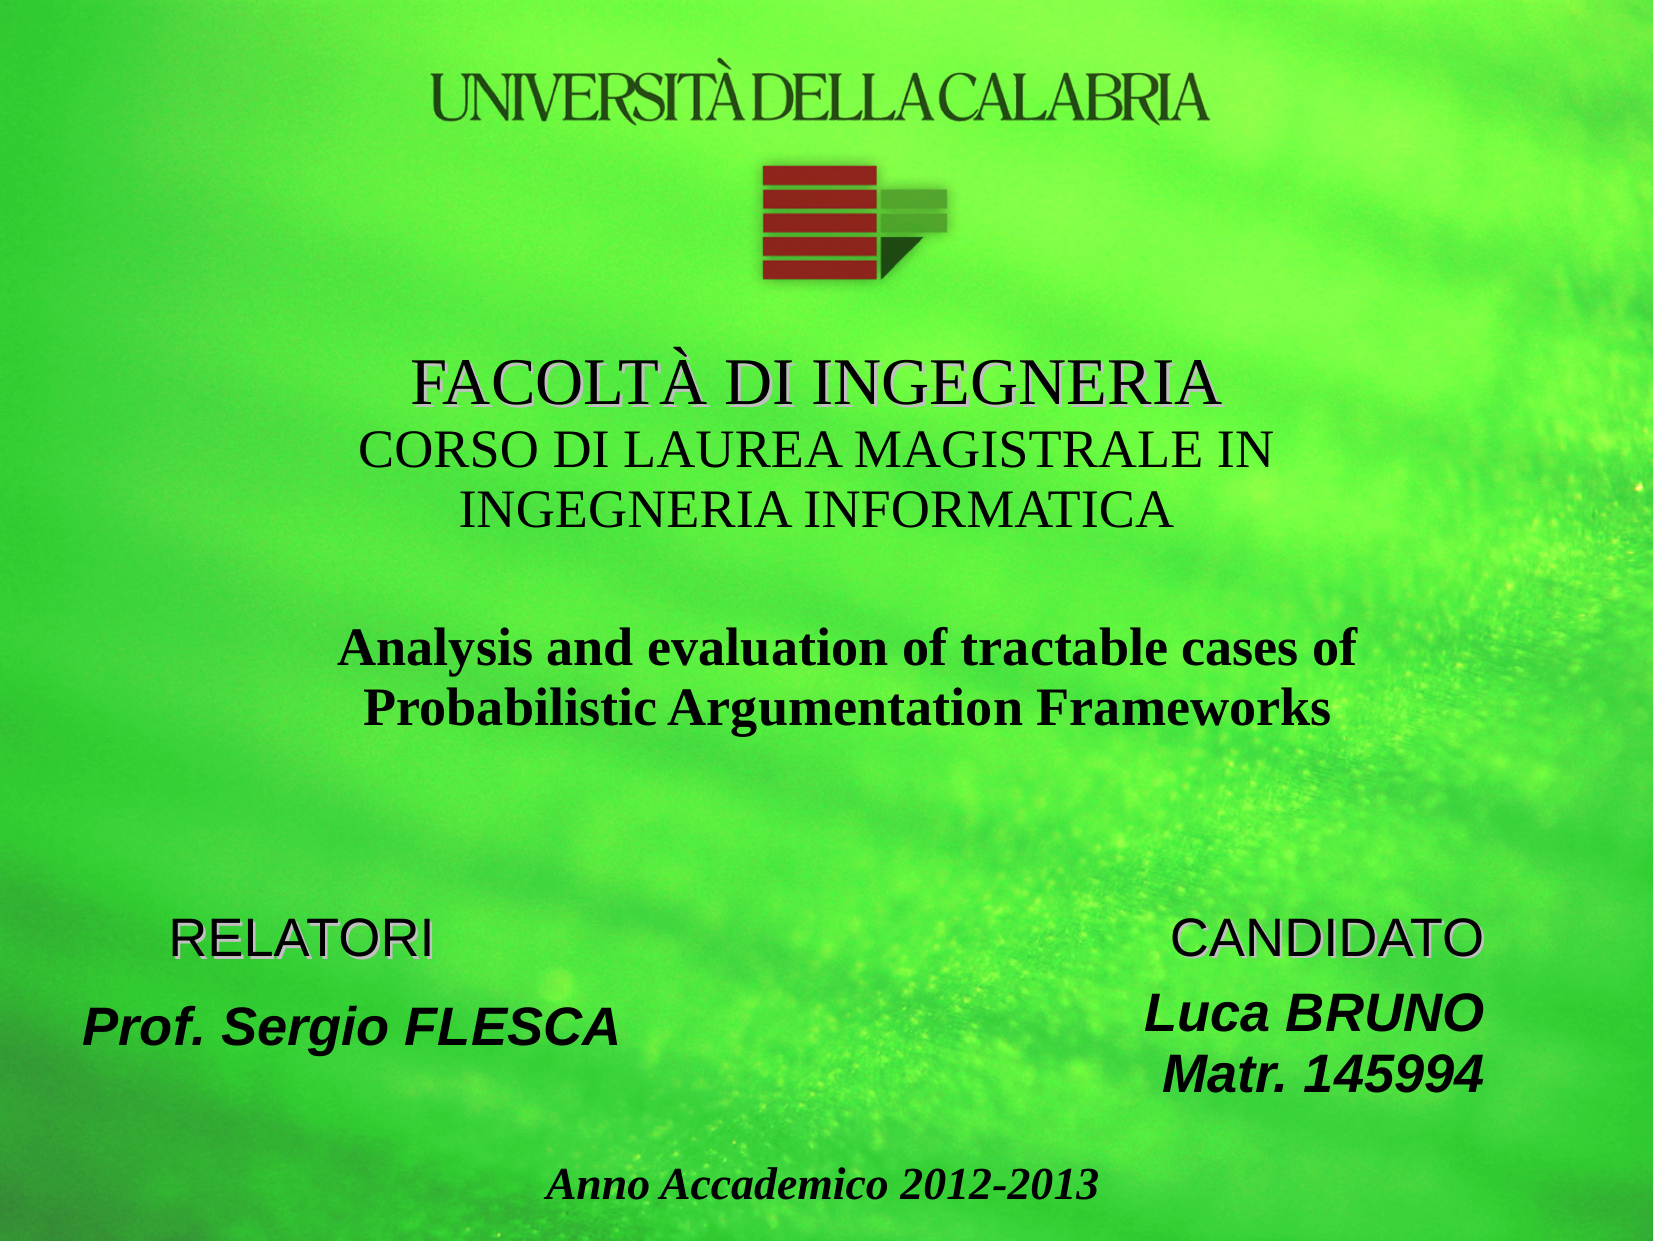

FACOLTÀ DI INGEGNERIA
CORSO DI LAUREA MAGISTRALE IN
INGEGNERIA INFORMATICA
Analysis and evaluation of tractable cases of
Probabilistic Argumentation Frameworks
CANDIDATO
RELATORI
Luca BRUNO
Matr. 145994
Prof. Sergio FLESCA
Anno Accademico 2012-2013